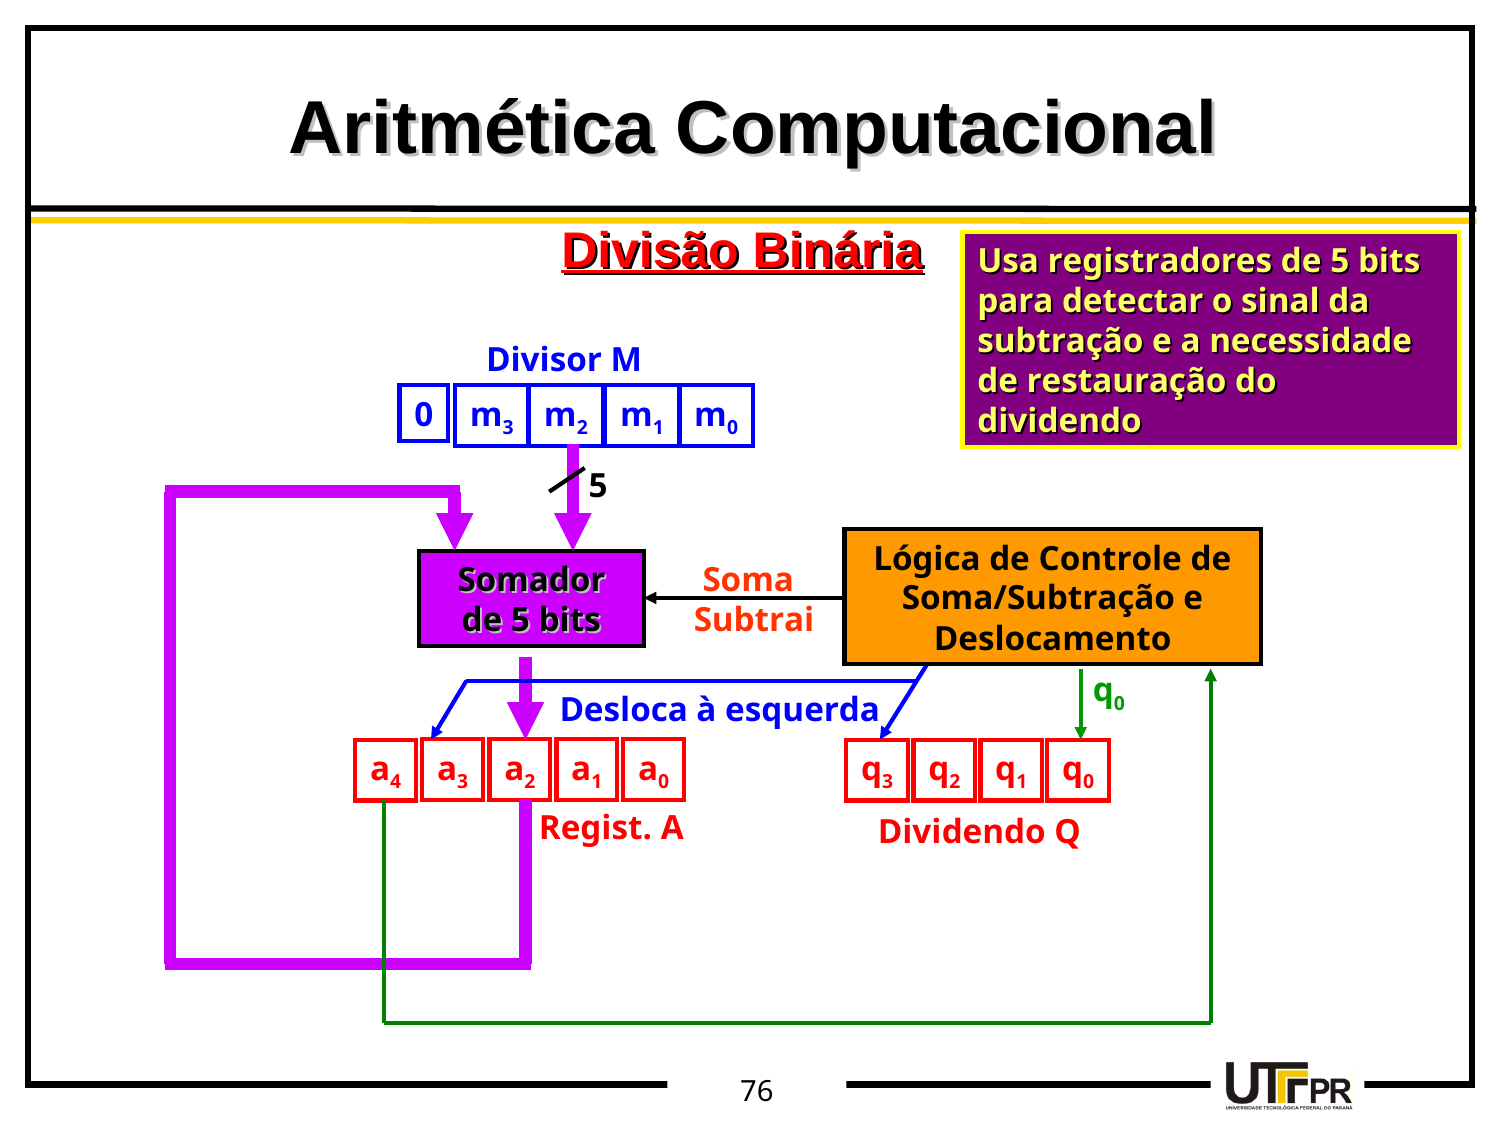

Aritmética Computacional
# Divisão Binária
Usa registradores de 5 bits para detectar o sinal da subtração e a necessidade de restauração do dividendo
Divisor M
0
m3
m2
m1
m0
5
Lógica de Controle de Soma/Subtração e Deslocamento
Somador de 5 bits
Soma
Subtrai
q0
Desloca à esquerda
a3
a2
a1
a0
a4
q3
q2
q1
q0
Regist. A
Dividendo Q